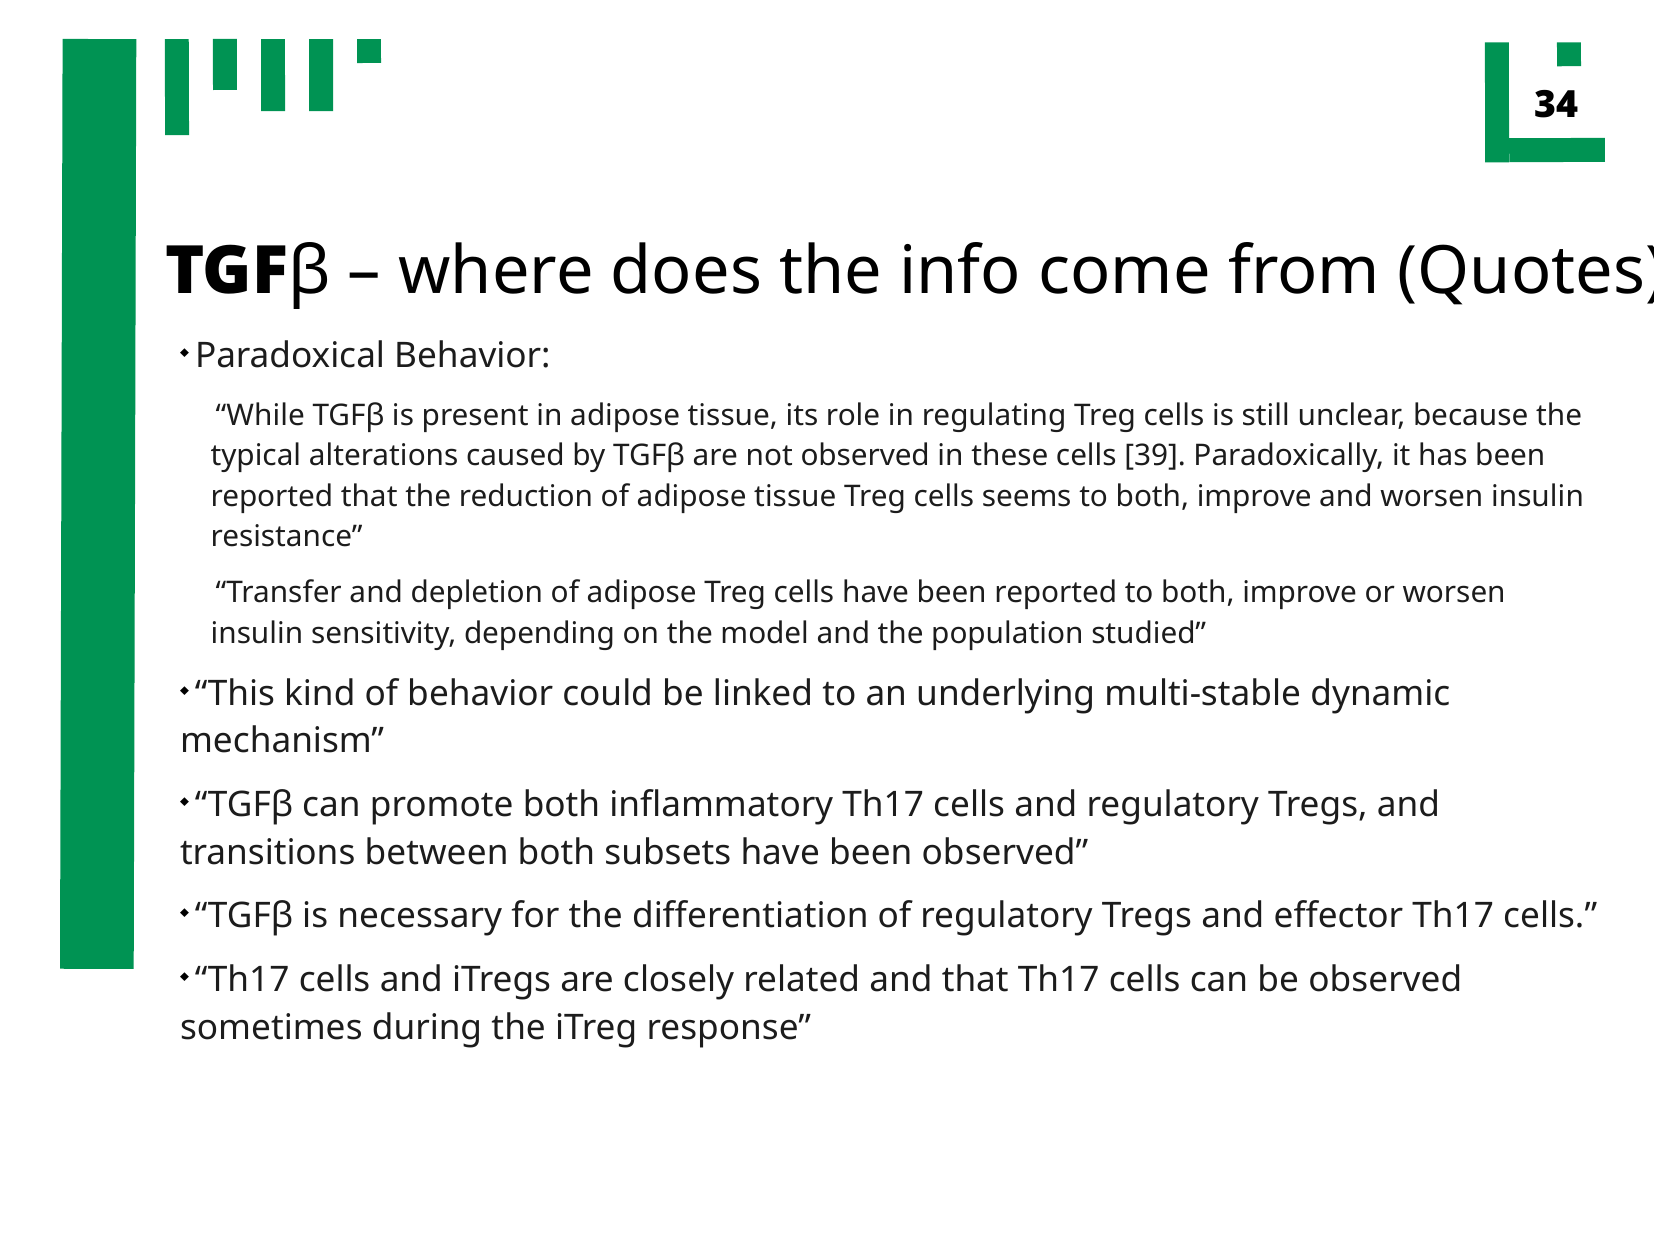

# TGFβ – where does the info come from (Quotes)
 Paradoxical Behavior:
“While TGFβ is present in adipose tissue, its role in regulating Treg cells is still unclear, because the typical alterations caused by TGFβ are not observed in these cells [39]. Paradoxically, it has been reported that the reduction of adipose tissue Treg cells seems to both, improve and worsen insulin resistance”
“Transfer and depletion of adipose Treg cells have been reported to both, improve or worsen insulin sensitivity, depending on the model and the population studied”
 “This kind of behavior could be linked to an underlying multi-stable dynamic mechanism”
 “TGFβ can promote both inflammatory Th17 cells and regulatory Tregs, and transitions between both subsets have been observed”
 “TGFβ is necessary for the differentiation of regulatory Tregs and effector Th17 cells.”
 “Th17 cells and iTregs are closely related and that Th17 cells can be observed sometimes during the iTreg response”